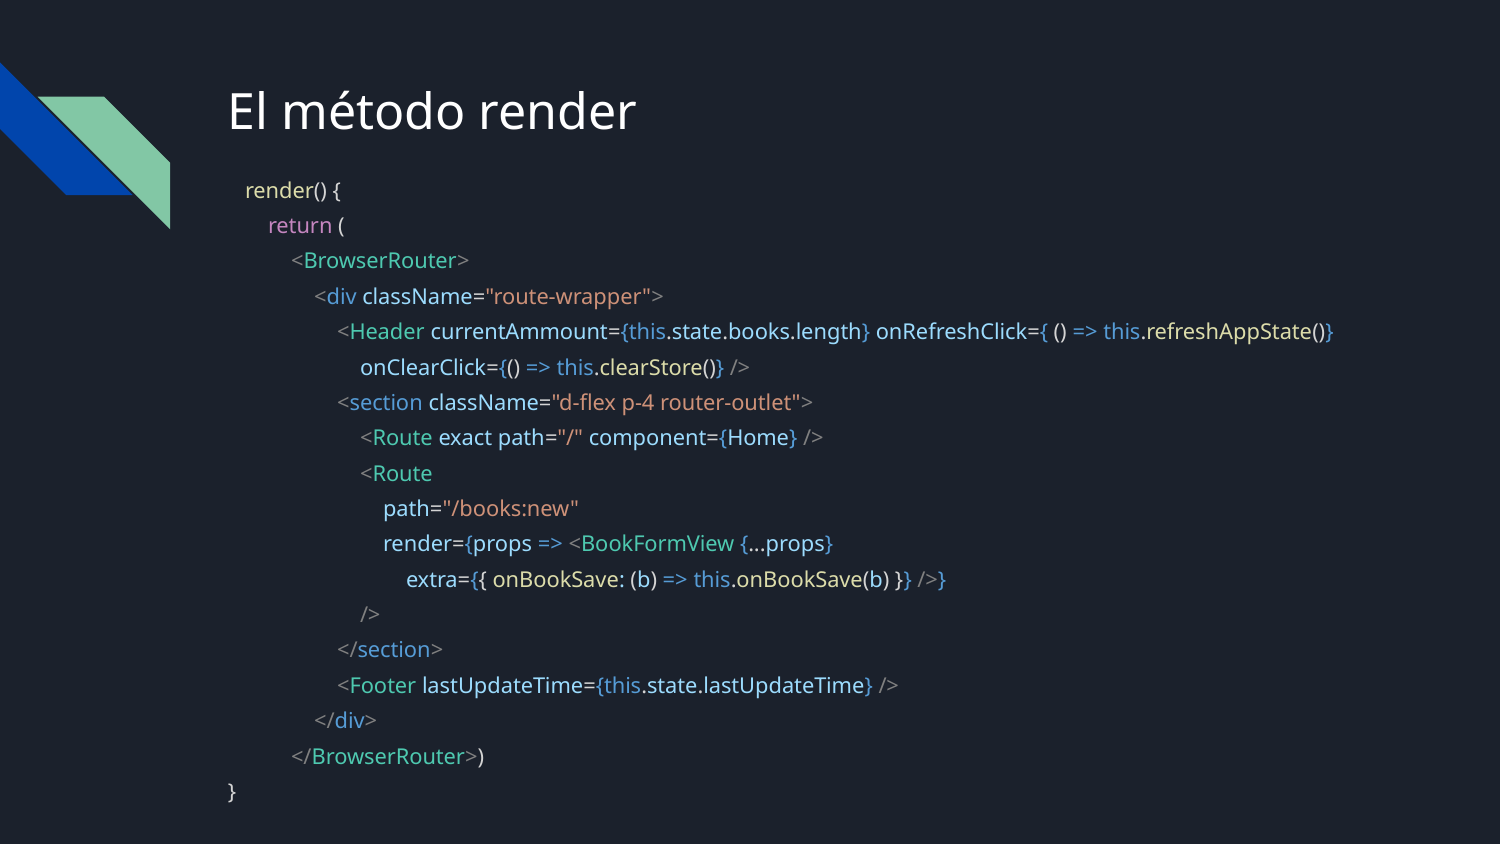

# El método render
 render() {
 return (
 <BrowserRouter>
 <div className="route-wrapper">
 <Header currentAmmount={this.state.books.length} onRefreshClick={ () => this.refreshAppState()}
 onClearClick={() => this.clearStore()} />
 <section className="d-flex p-4 router-outlet">
 <Route exact path="/" component={Home} />
 <Route
 path="/books:new"
 render={props => <BookFormView {...props}
 extra={{ onBookSave: (b) => this.onBookSave(b) }} />}
 />
 </section>
 <Footer lastUpdateTime={this.state.lastUpdateTime} />
 </div>
 </BrowserRouter>)
}